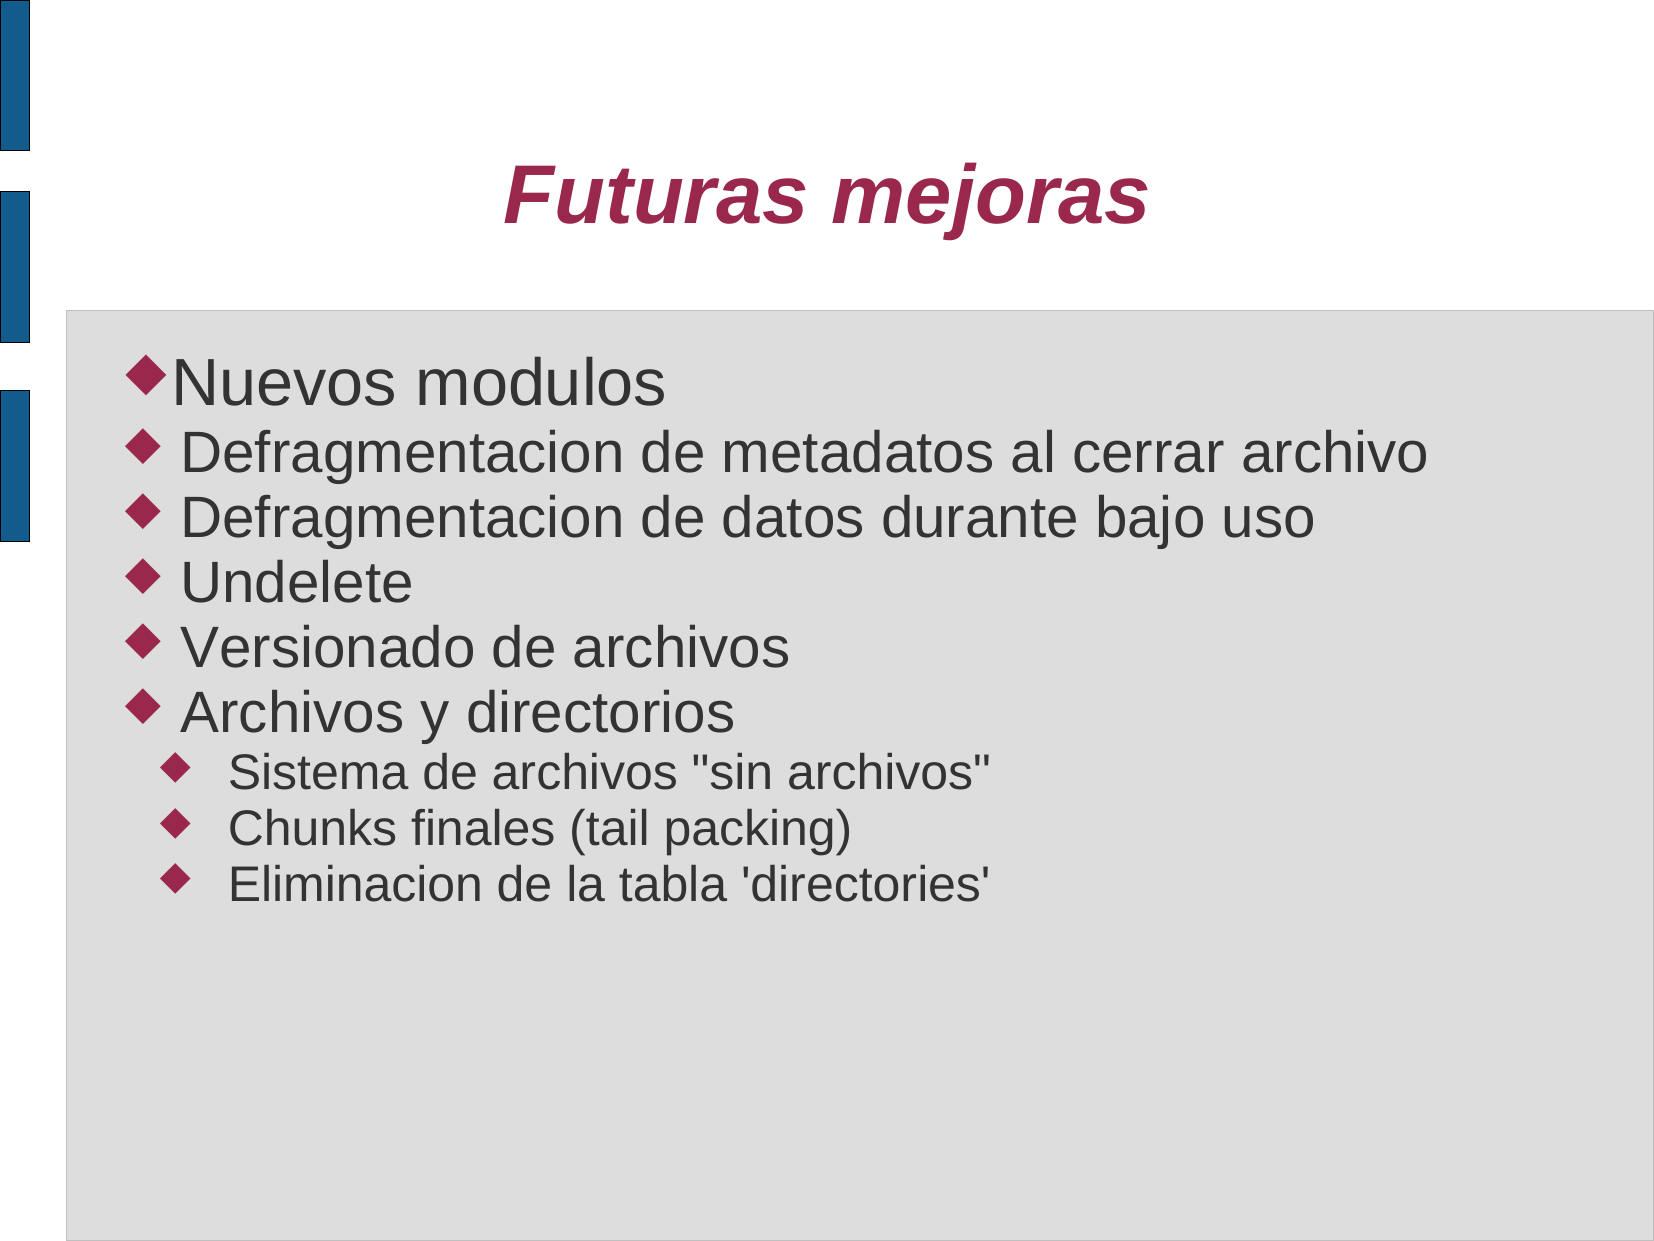

# Futuras mejoras
Nuevos modulos
Defragmentacion de metadatos al cerrar archivo
Defragmentacion de datos durante bajo uso
Undelete
Versionado de archivos
Archivos y directorios
Sistema de archivos "sin archivos"
Chunks finales (tail packing)
Eliminacion de la tabla 'directories'